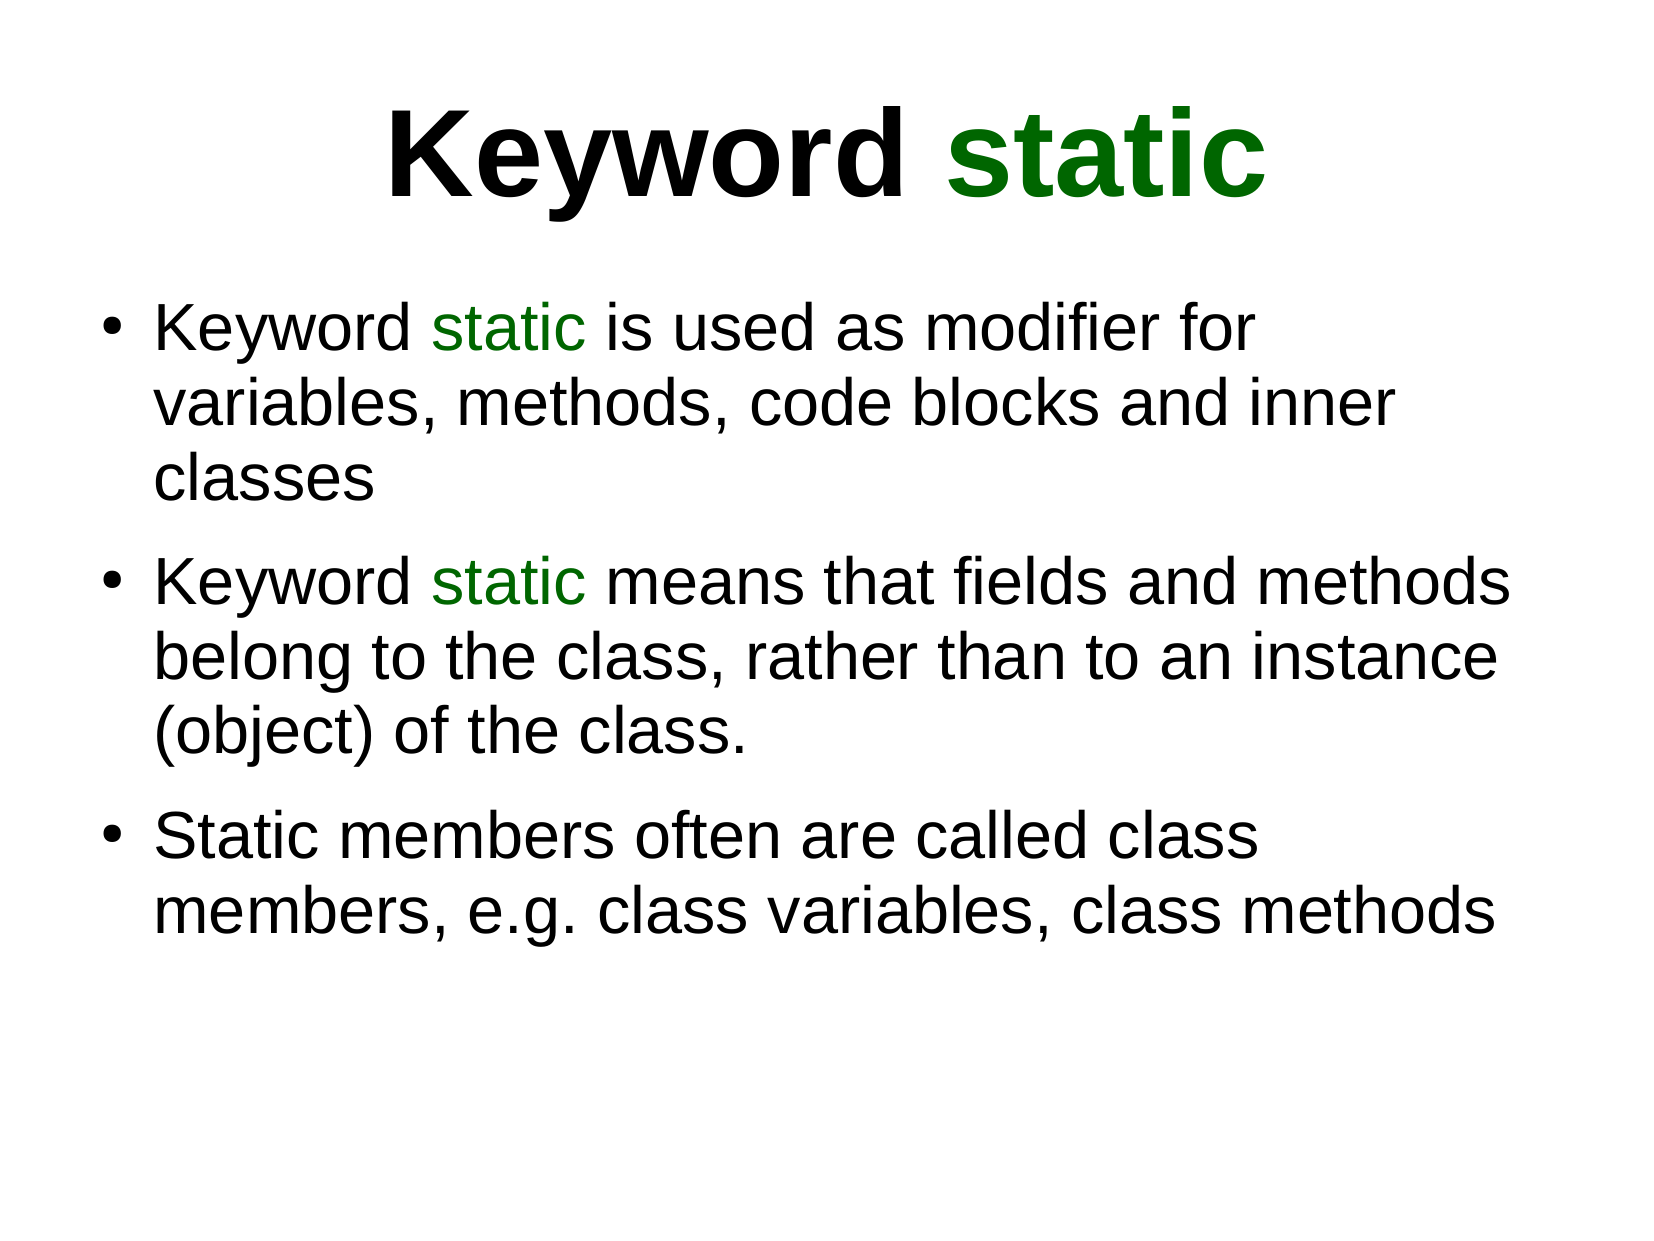

# Keyword static
Keyword static is used as modifier for variables, methods, code blocks and inner classes
Keyword static means that fields and methods belong to the class, rather than to an instance (object) of the class.
Static members often are called class members, e.g. class variables, class methods